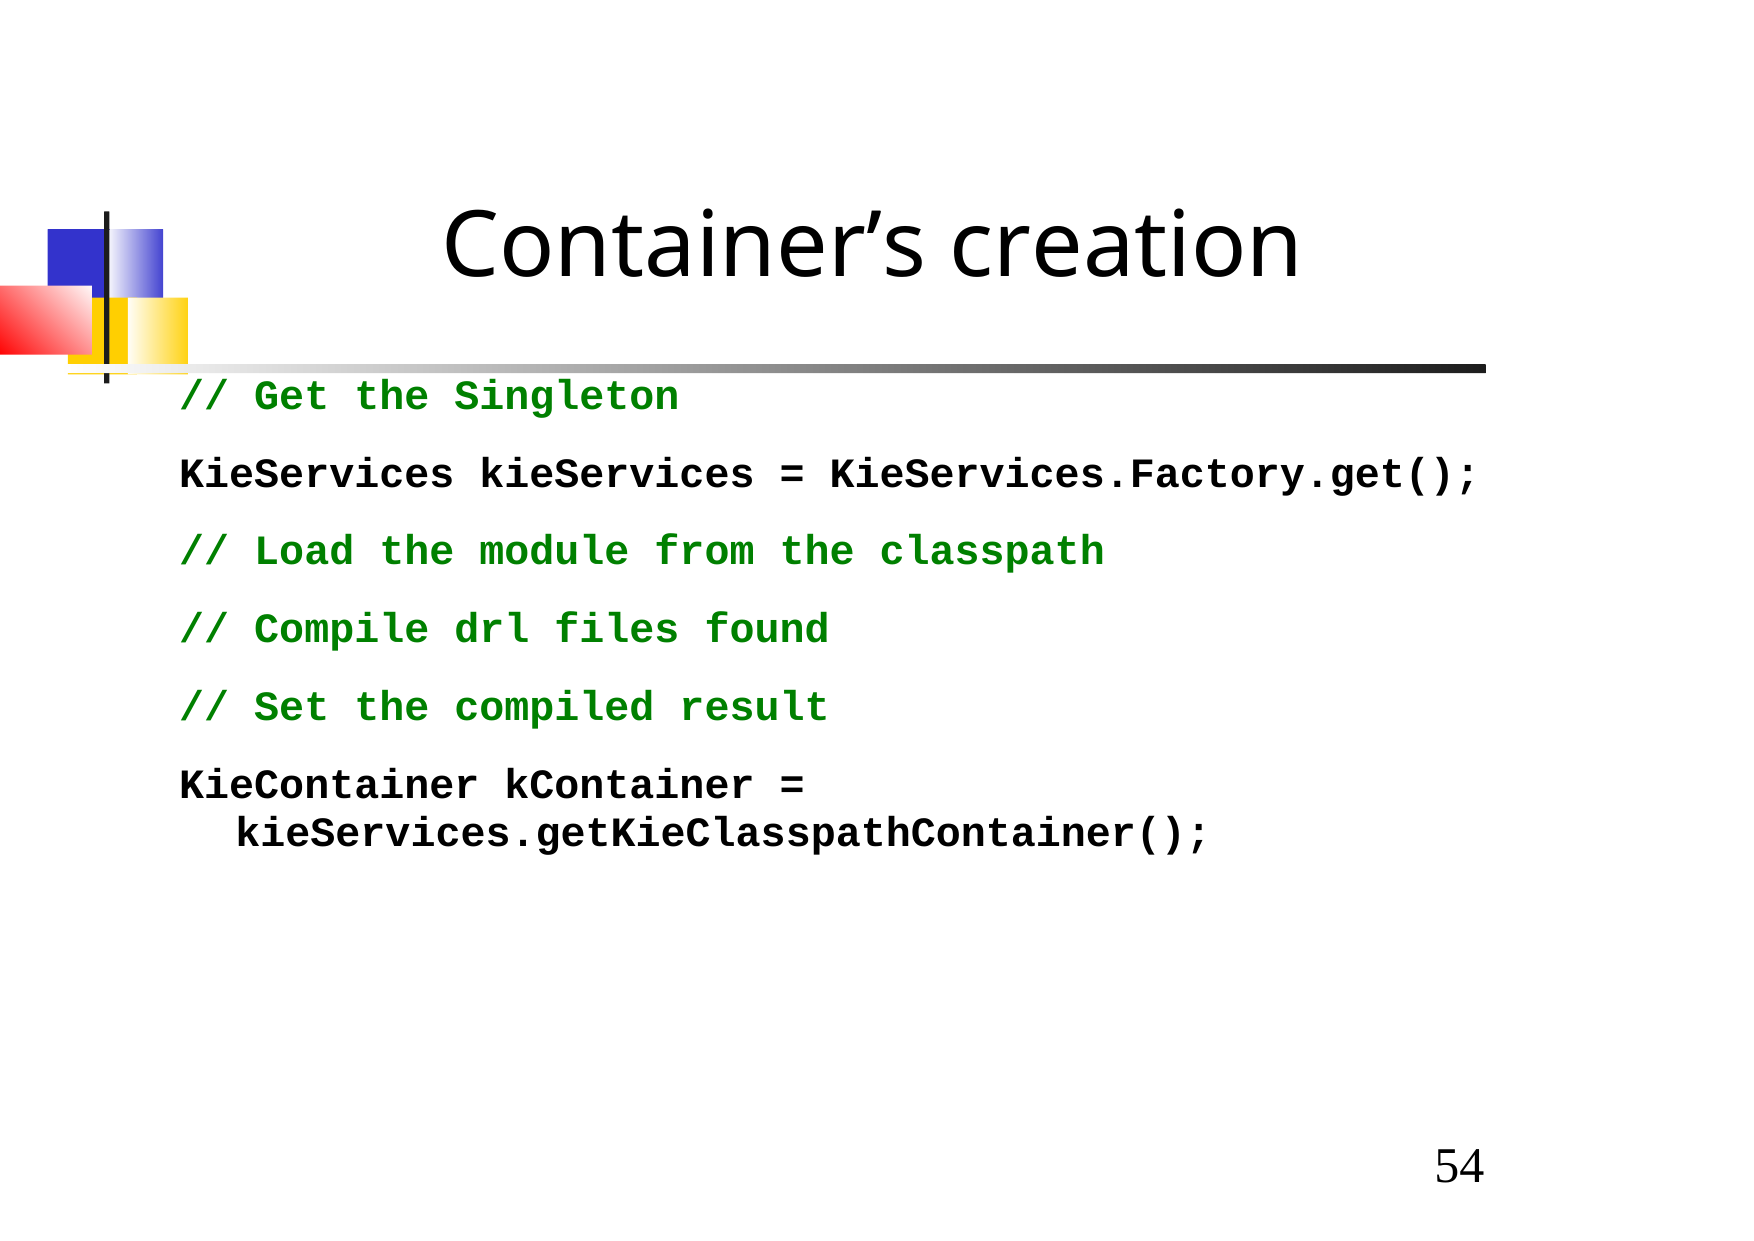

# Container’s creation
// Get the Singleton
KieServices kieServices = KieServices.Factory.get();
// Load the module from the classpath
// Compile drl files found
// Set the compiled result
KieContainer kContainer = kieServices.getKieClasspathContainer();